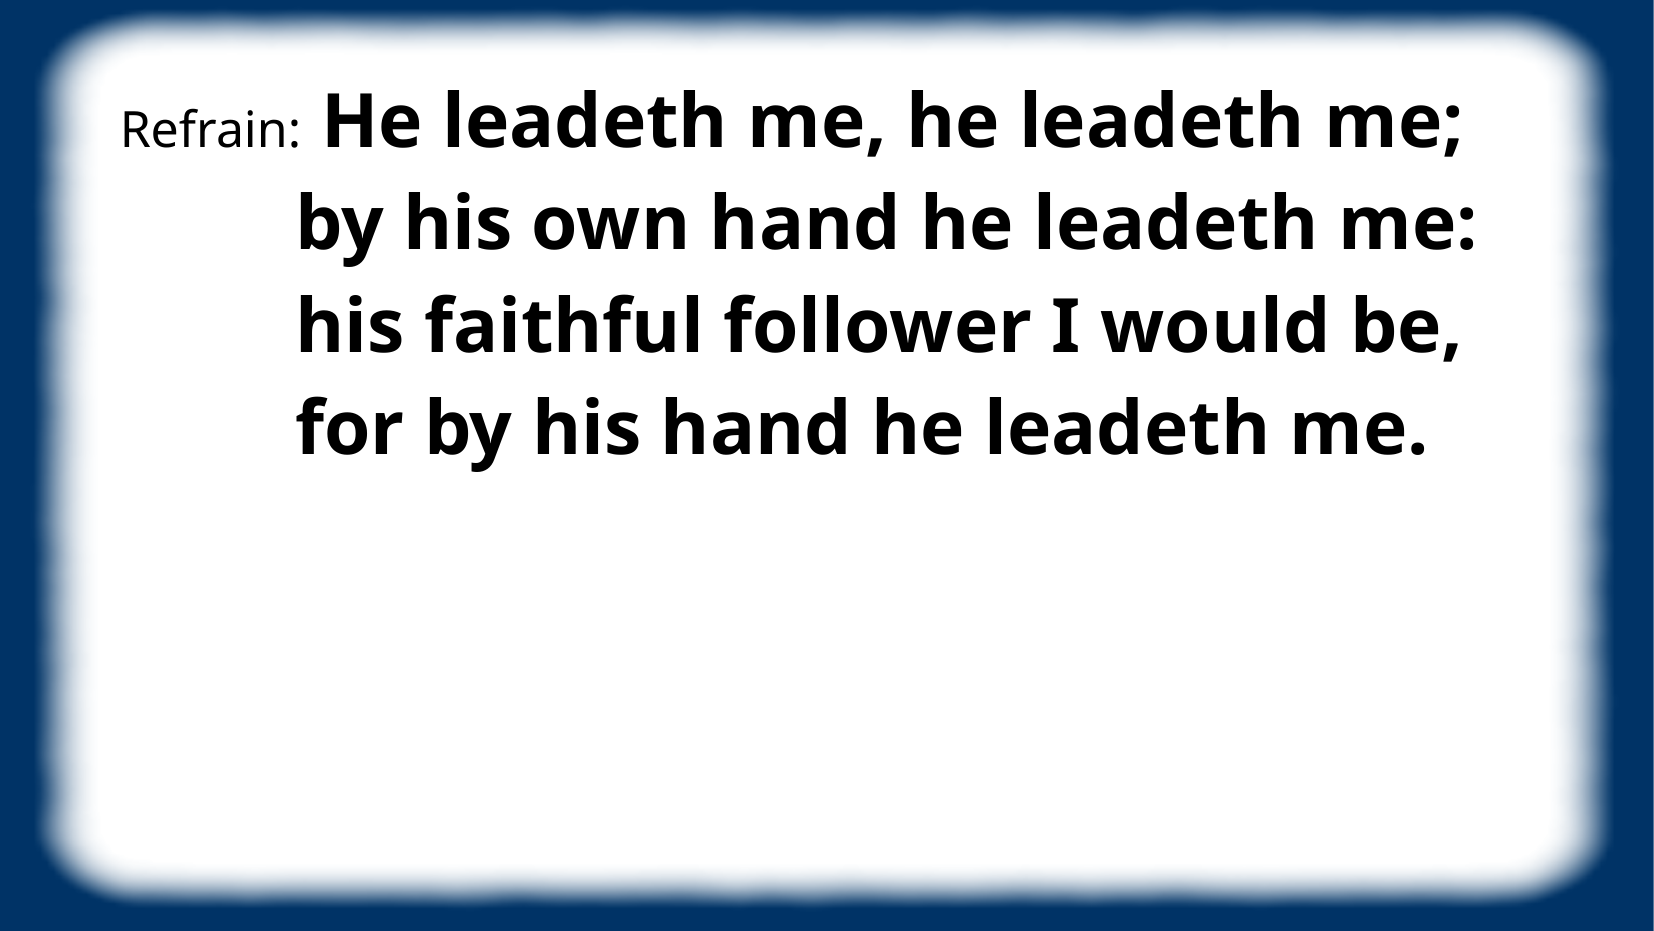

Refrain: He leadeth me, he leadeth me;
 by his own hand he leadeth me:
 his faithful follower I would be,
 for by his hand he leadeth me.